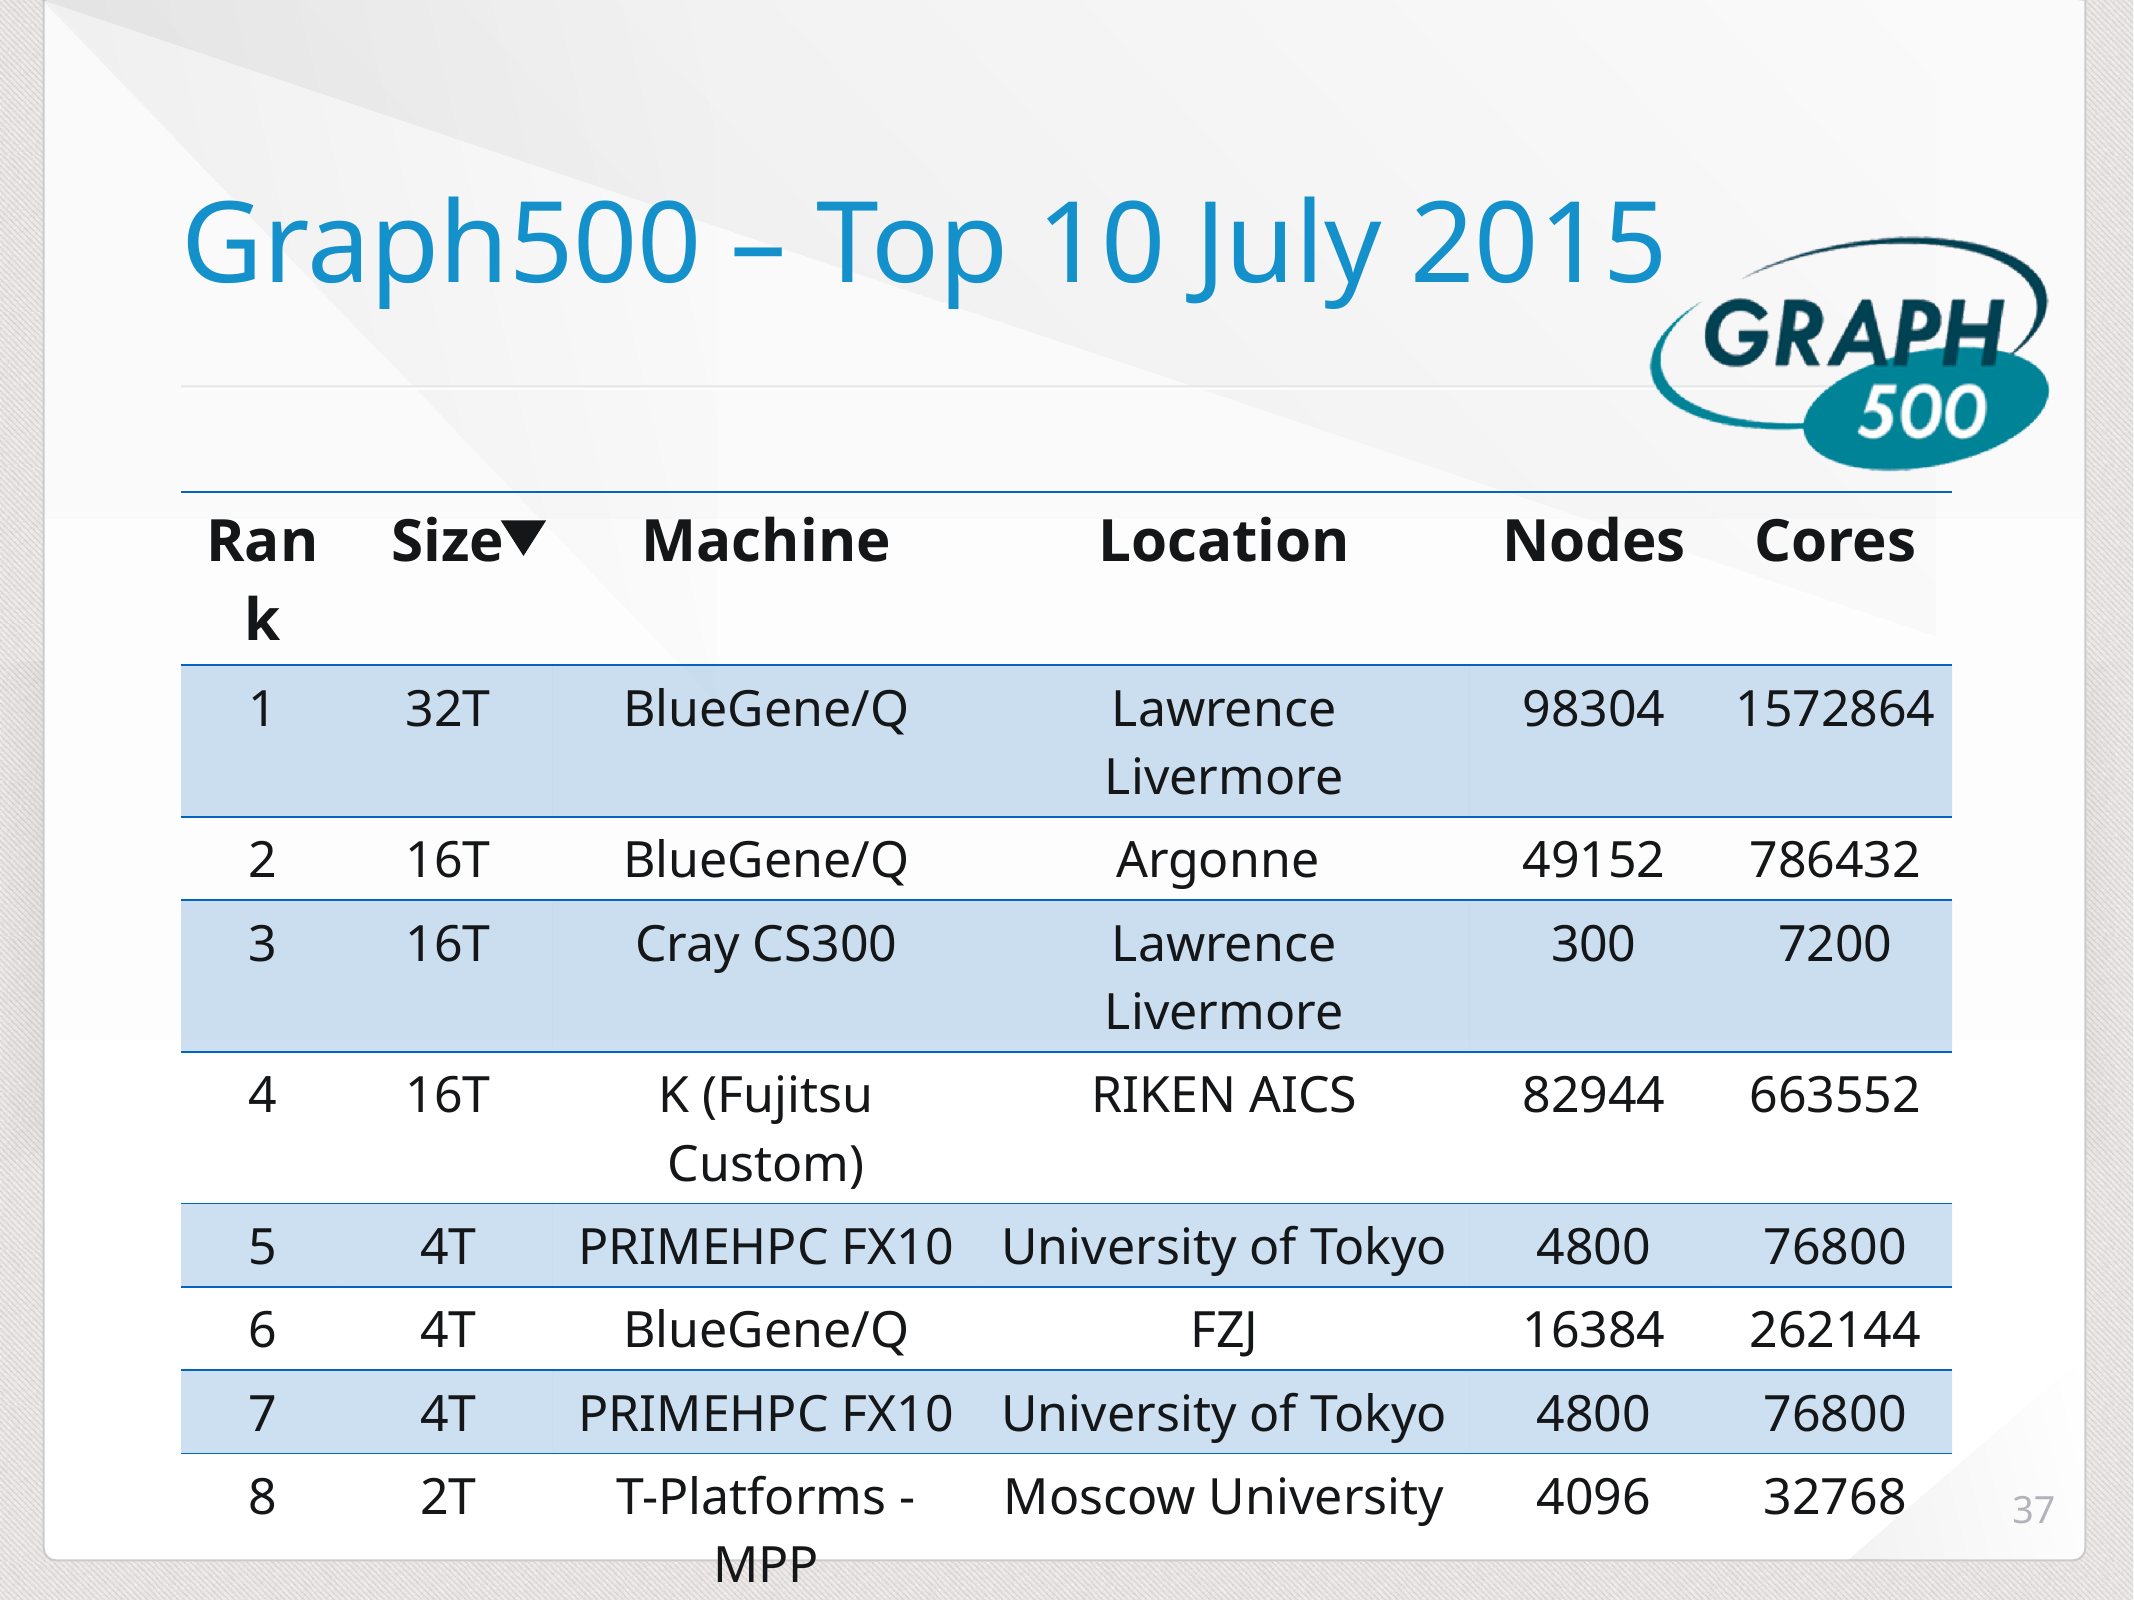

# Graph500 – Top 10 July 2015
| Rank | Size | Machine | Location | Nodes | Cores |
| --- | --- | --- | --- | --- | --- |
| 1 | 32T | BlueGene/Q | Lawrence Livermore | 98304 | 1572864 |
| 2 | 16T | BlueGene/Q | Argonne | 49152 | 786432 |
| 3 | 16T | Cray CS300 | Lawrence Livermore | 300 | 7200 |
| 4 | 16T | K (Fujitsu Custom) | RIKEN AICS | 82944 | 663552 |
| 5 | 4T | PRIMEHPC FX10 | University of Tokyo | 4800 | 76800 |
| 6 | 4T | BlueGene/Q | FZJ | 16384 | 262144 |
| 7 | 4T | PRIMEHPC FX10 | University of Tokyo | 4800 | 76800 |
| 8 | 2T | T-Platforms - MPP | Moscow University | 4096 | 32768 |
| 9 | 2T | BlueGene/P | FZJ | 16000 | 64000 |
| 10 | 2T | T-Platforms - MPP | Moscow University | 4096 | 8192 |